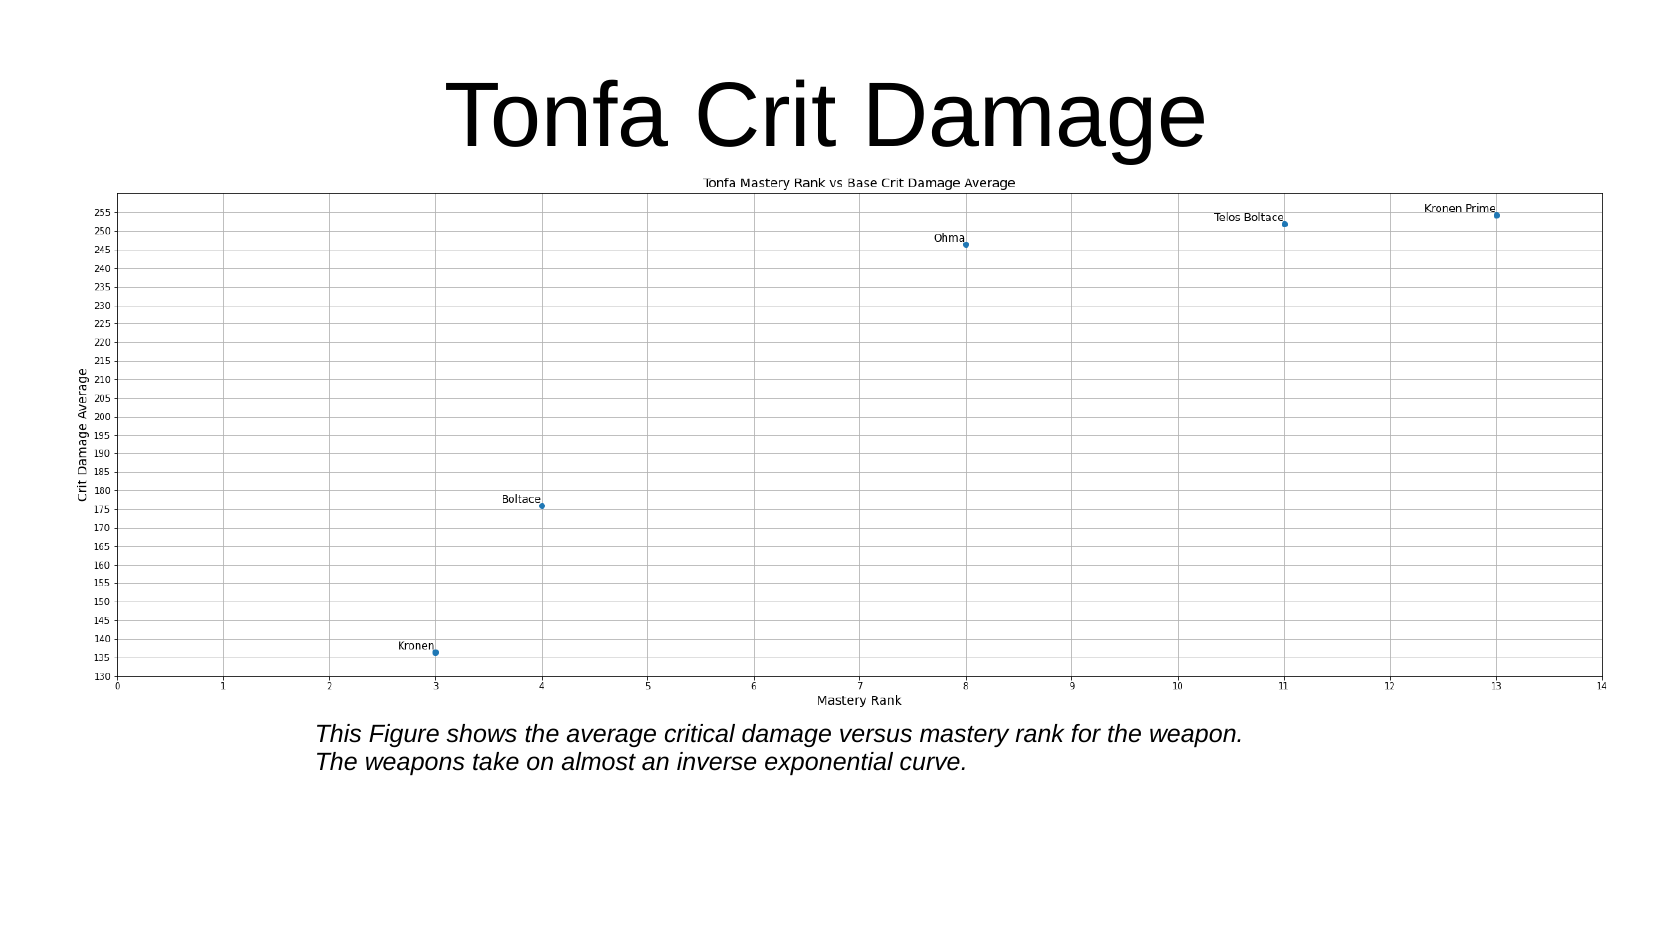

# Tonfa Crit Damage
This Figure shows the average critical damage versus mastery rank for the weapon. The weapons take on almost an inverse exponential curve.